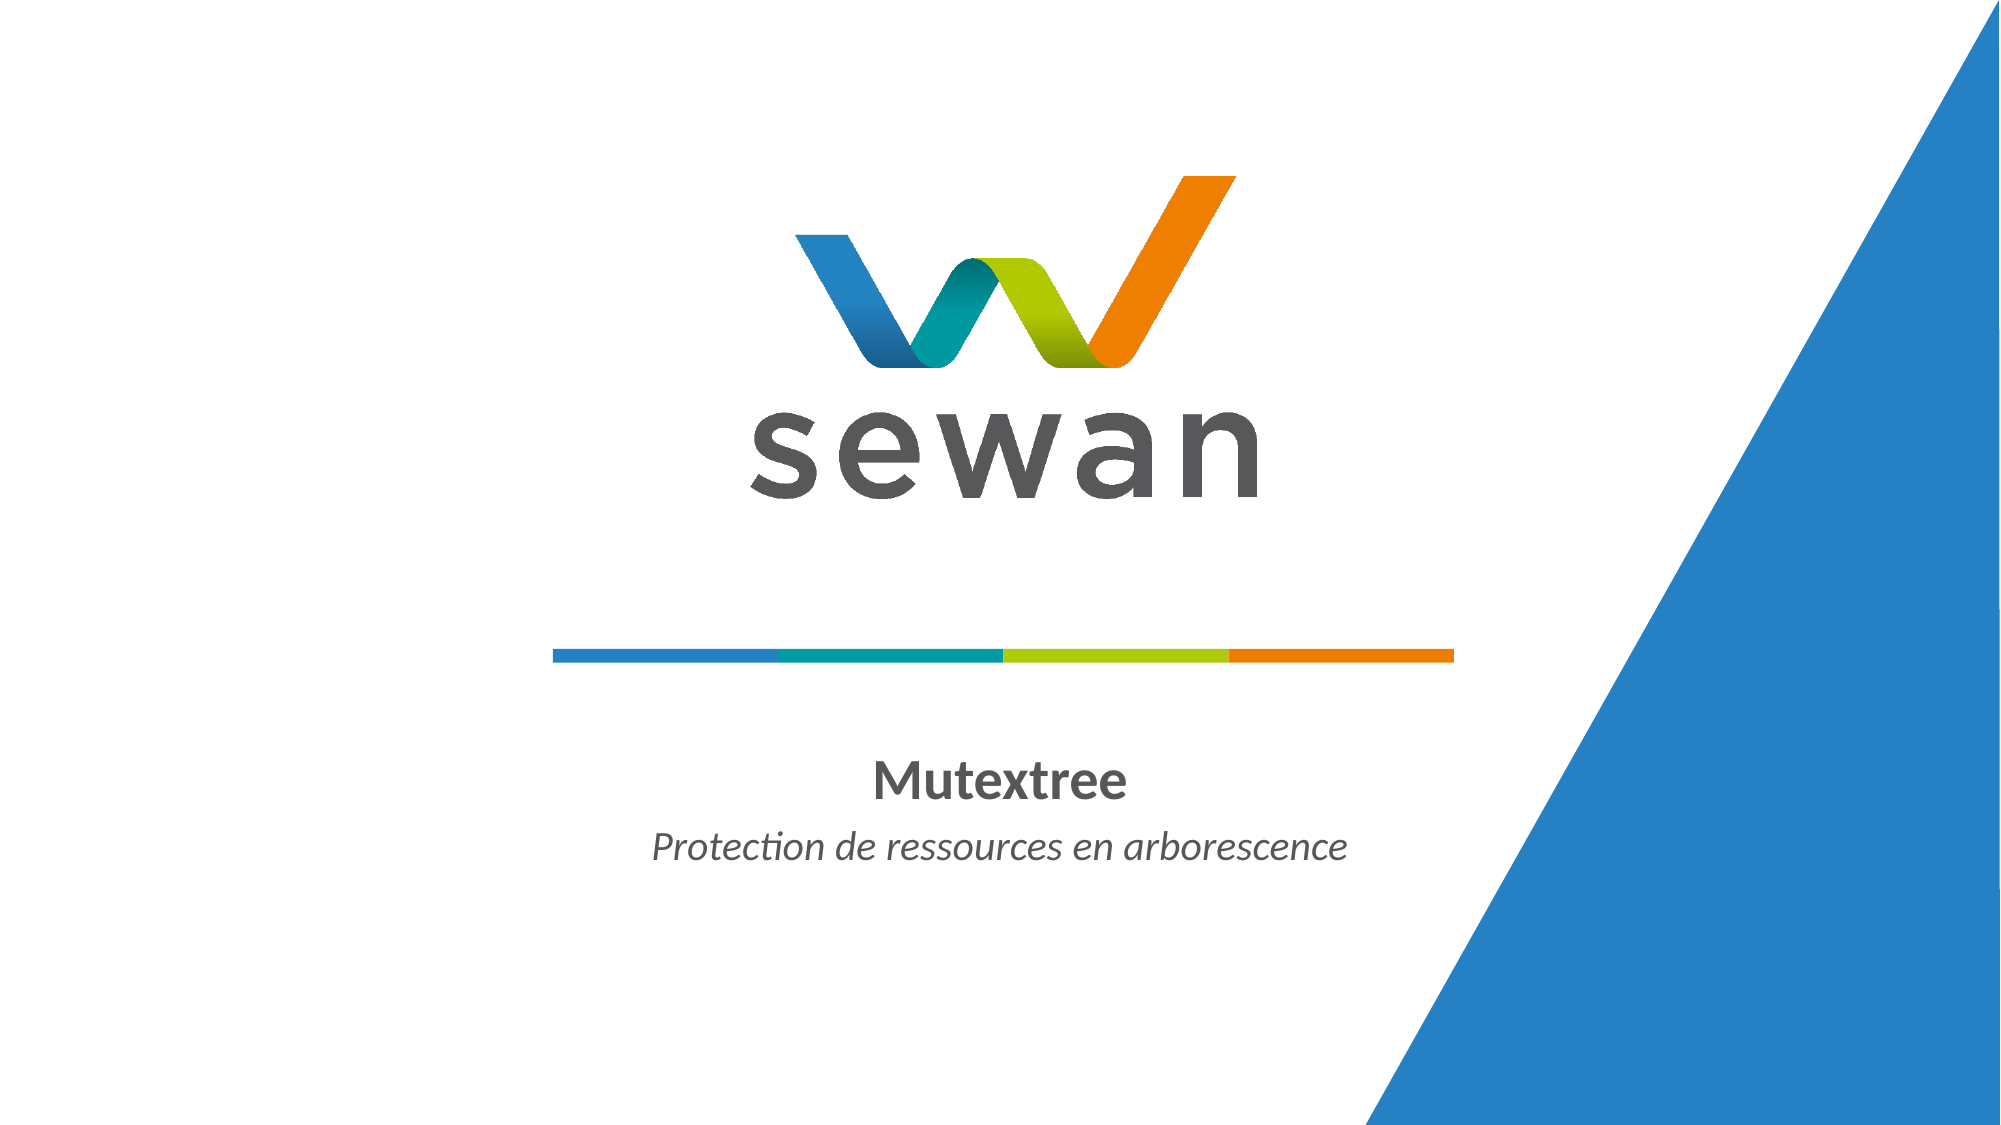

Mutextree
# Protection de ressources en arborescence